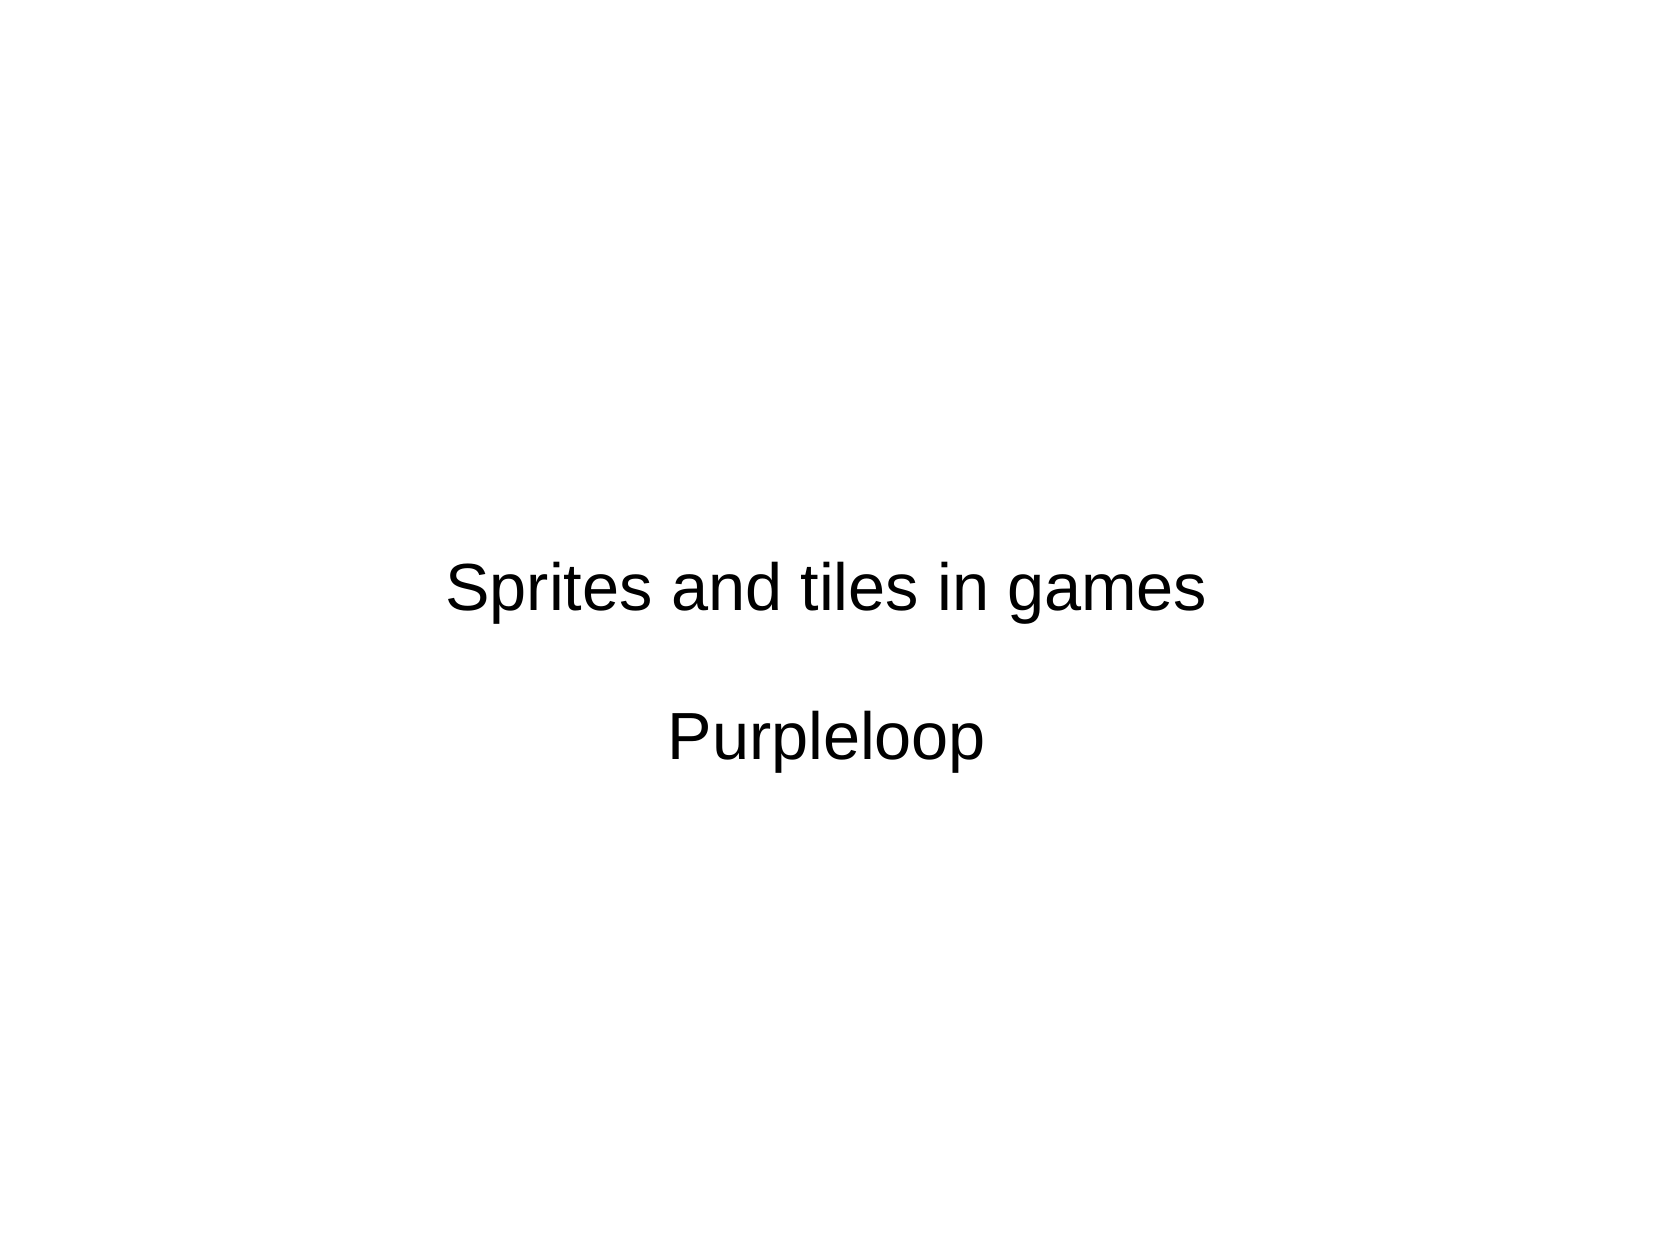

#
Sprites and tiles in games
Purpleloop